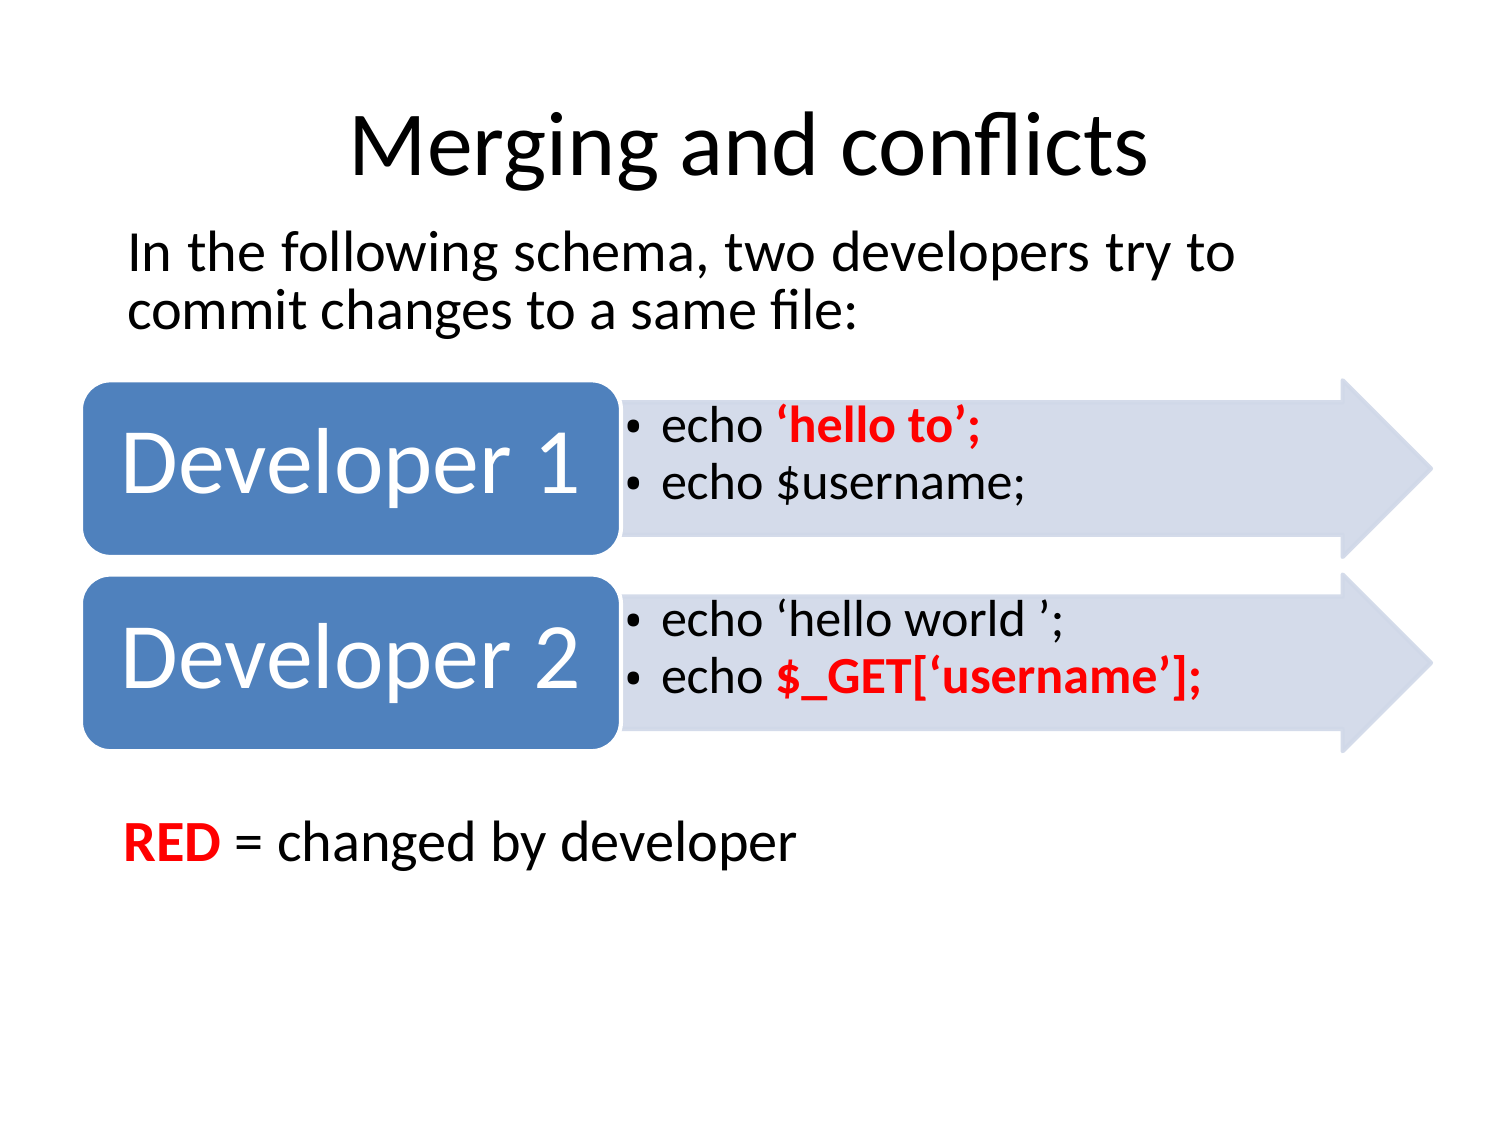

# Merging and conflicts
In the following schema, two developers try to commit changes to a same file:
Developer 1
echo ‘hello to’;
echo $username;
Developer 2
echo ‘hello world ’;
echo $_GET[‘username’];
RED = changed by developer